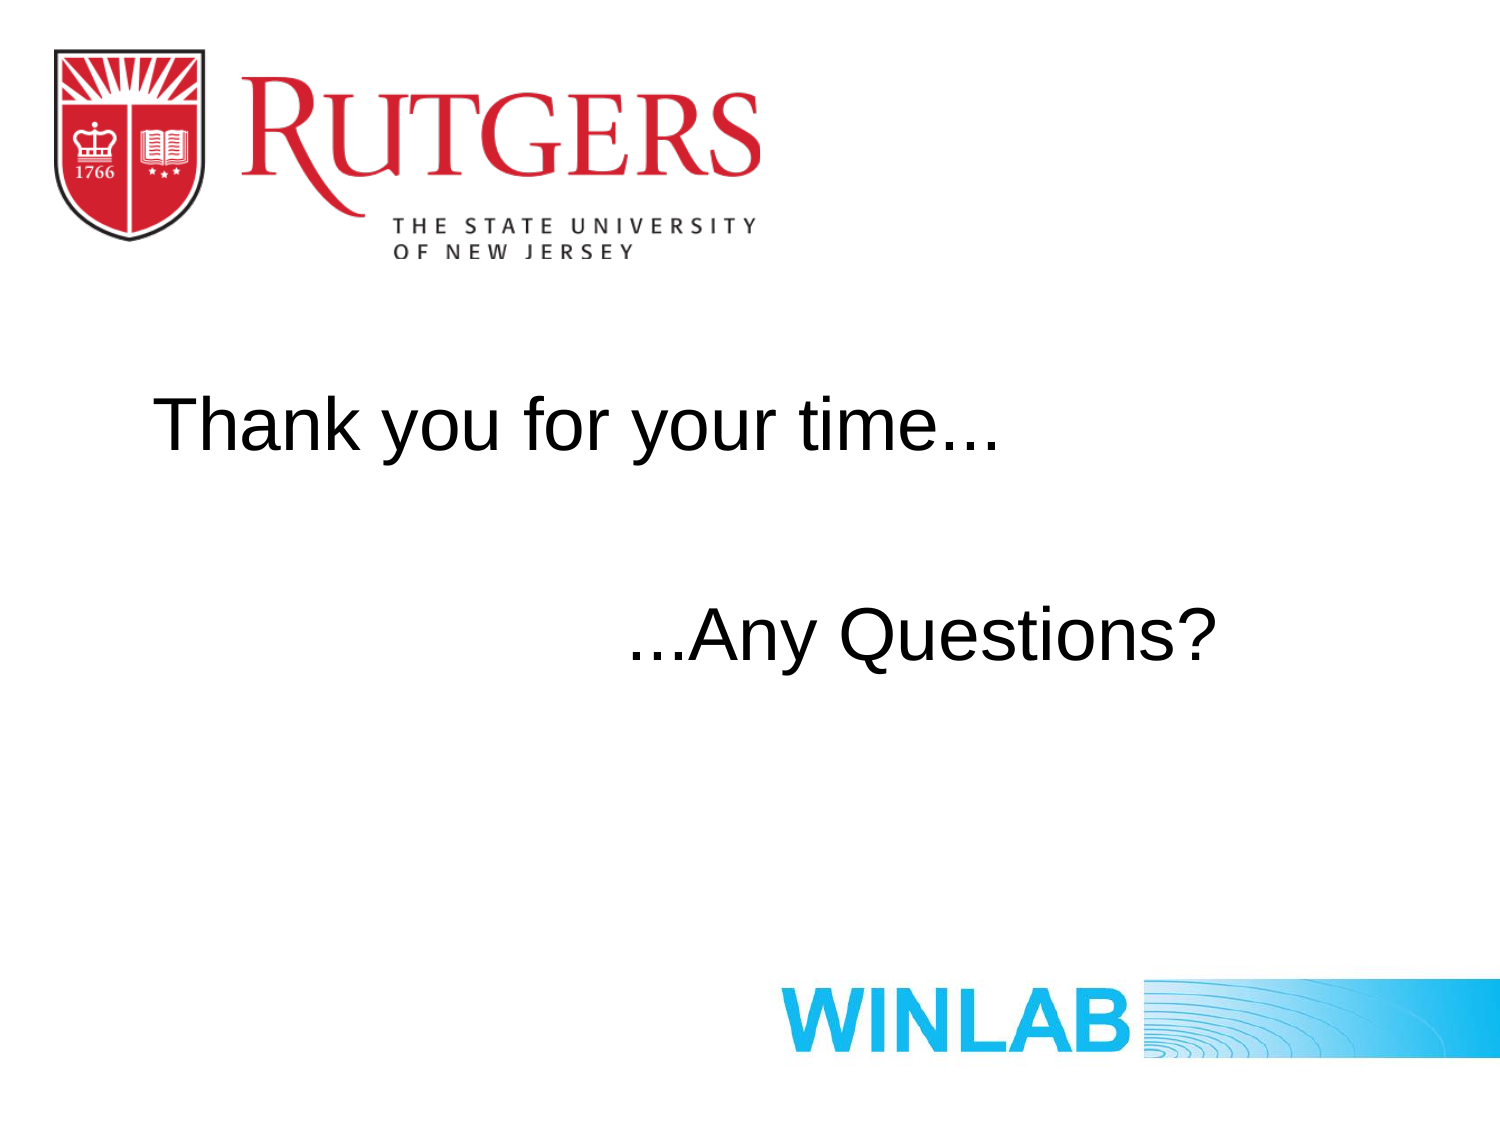

Thank you for your time...
...Any Questions?